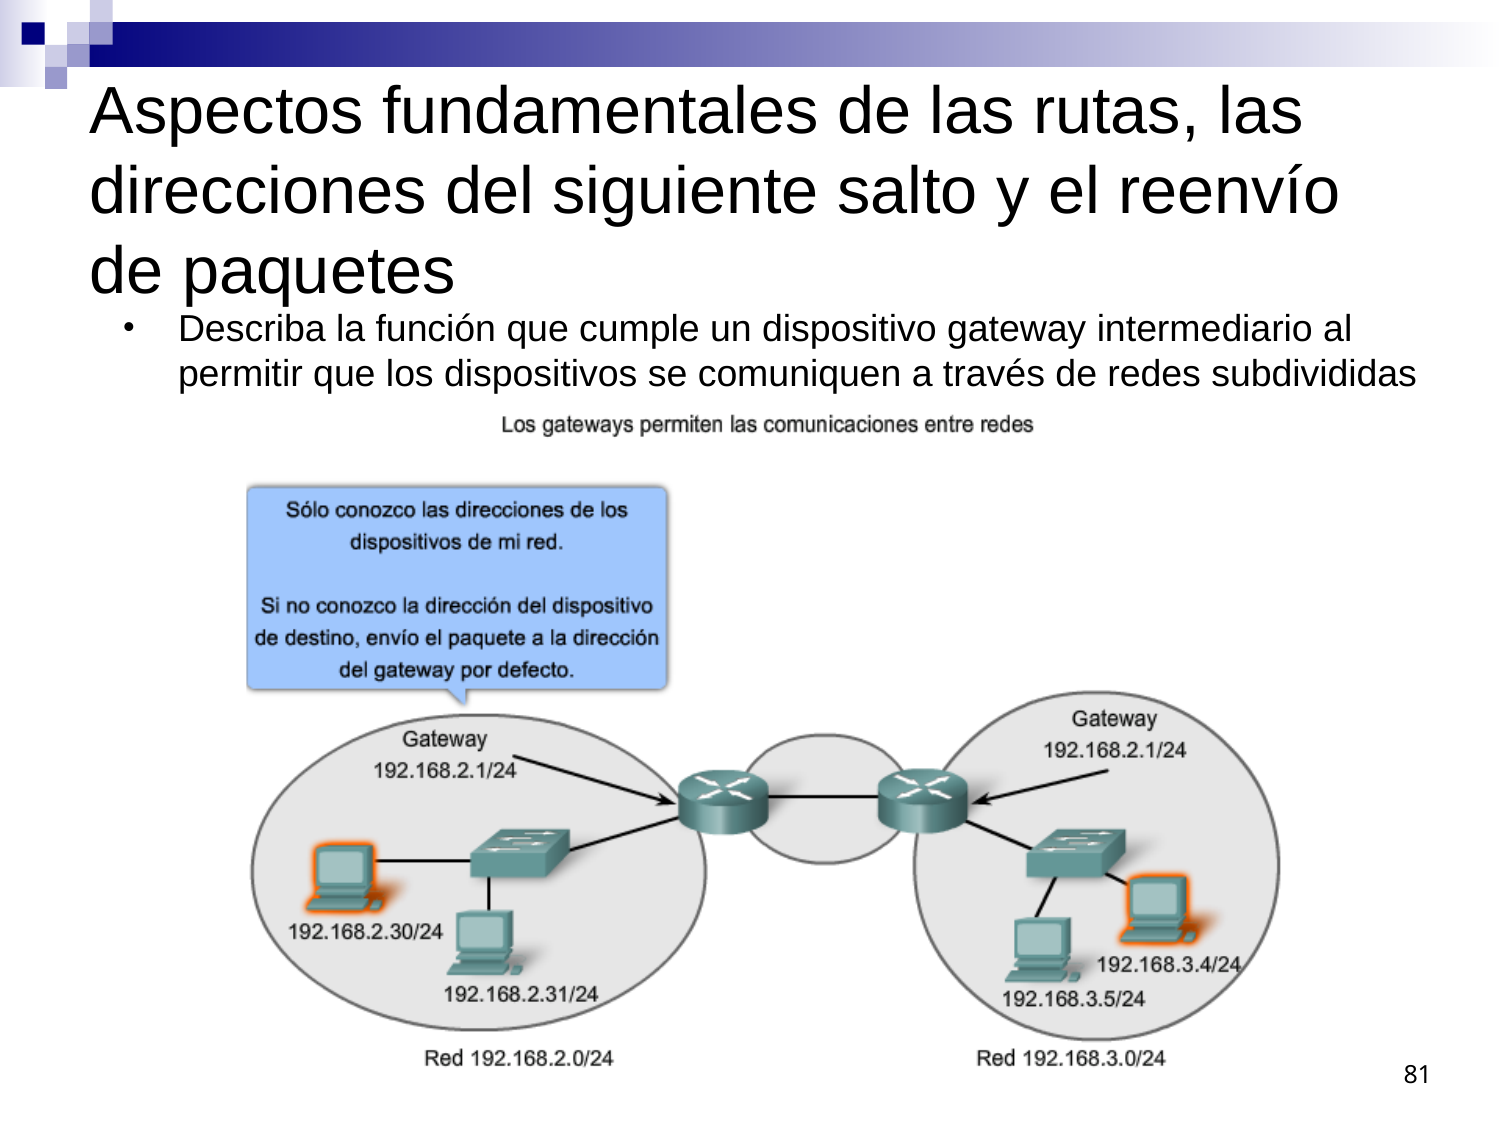

Aspectos fundamentales de las rutas, las direcciones del siguiente salto y el reenvío de paquetes
Describa la función que cumple un dispositivo gateway intermediario al permitir que los dispositivos se comuniquen a través de redes subdivididas